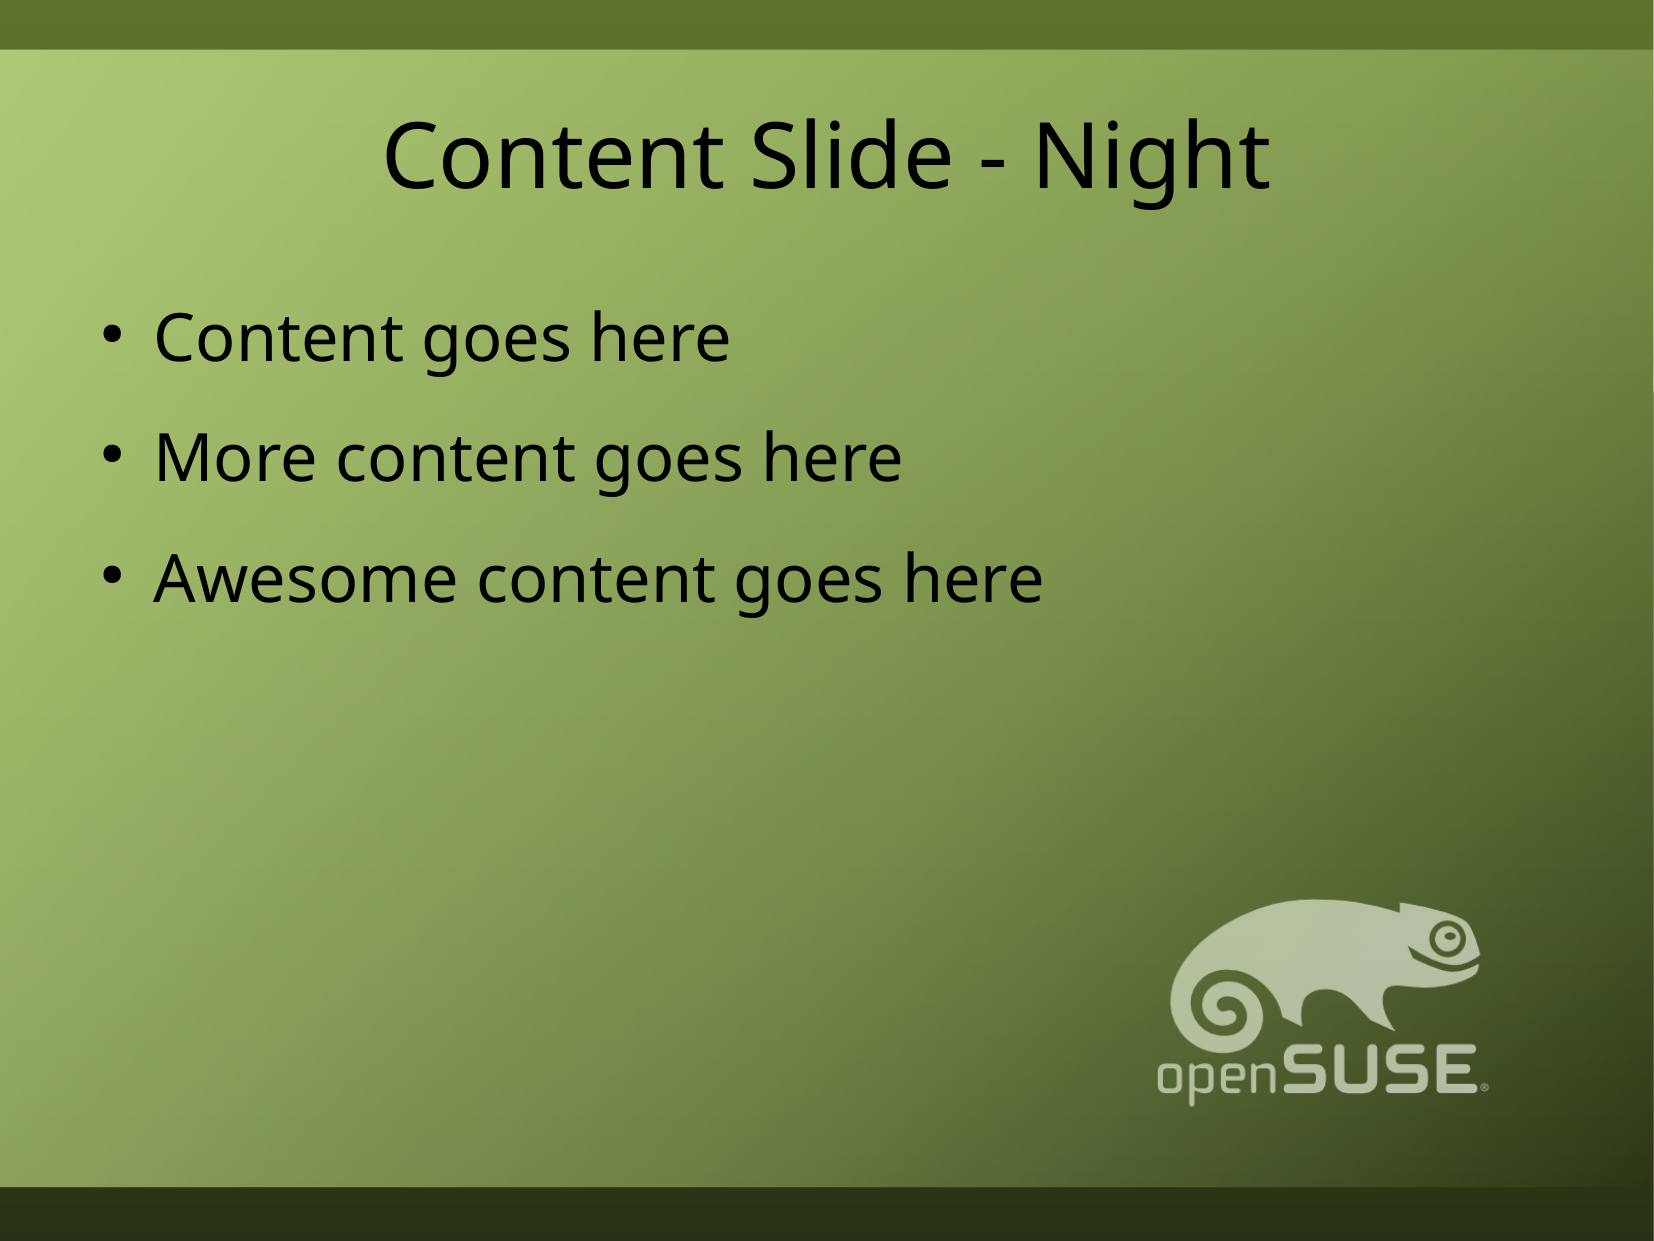

# Content Slide - Night
Content goes here
More content goes here
Awesome content goes here